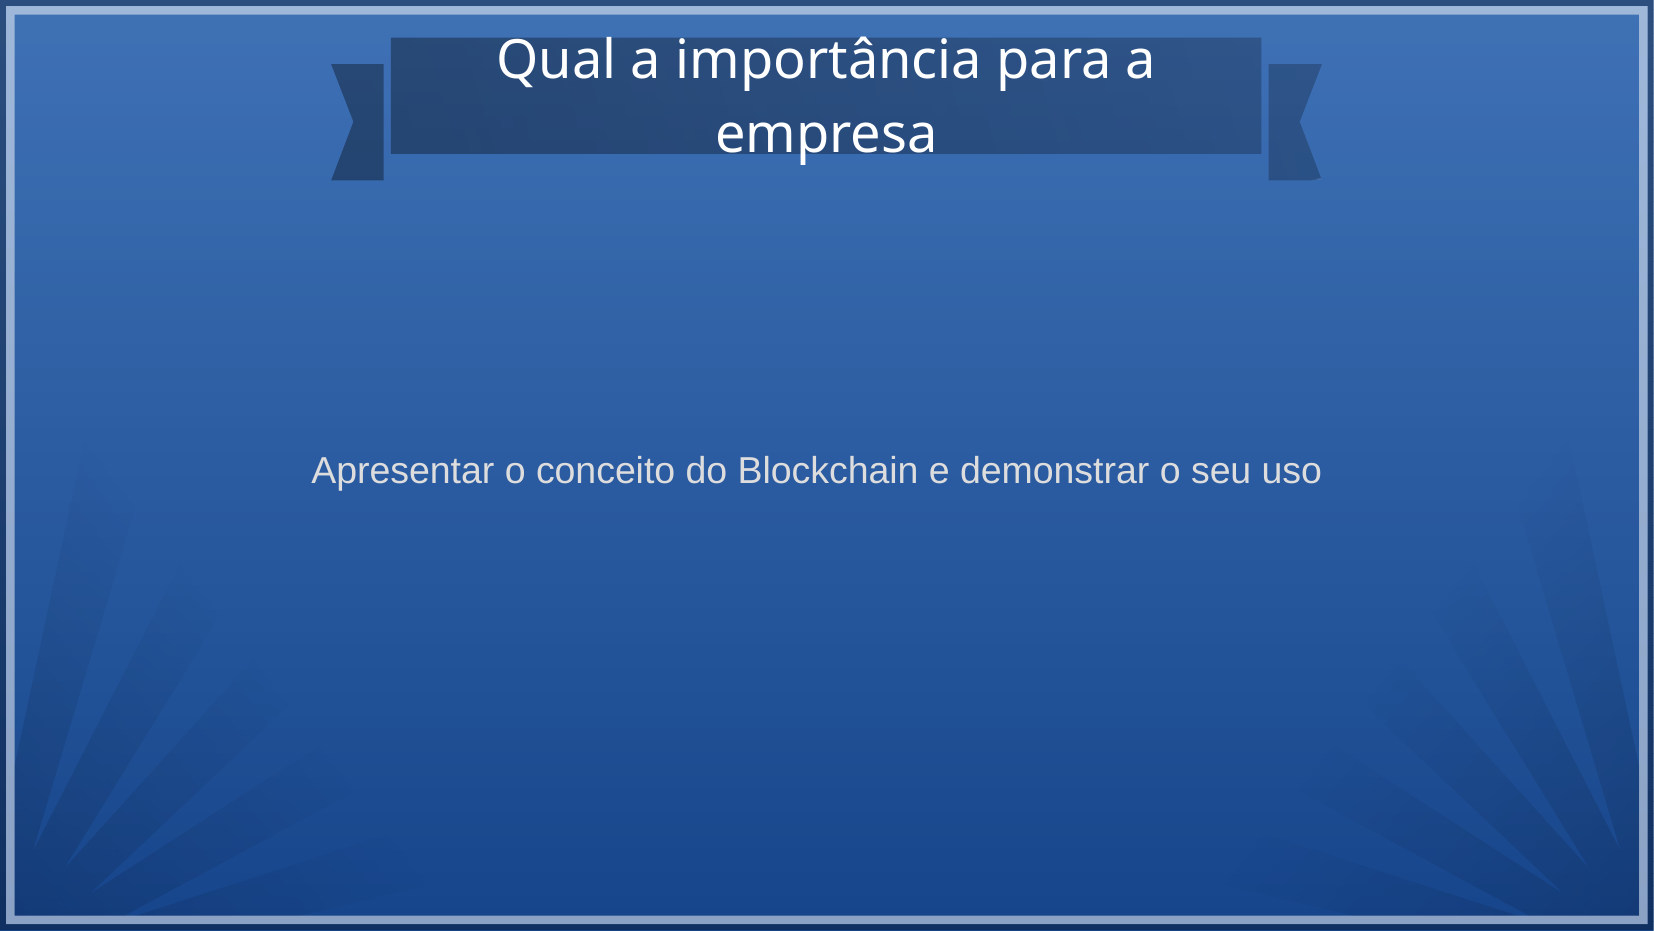

# Qual a importância para a empresa
Apresentar o conceito do Blockchain e demonstrar o seu uso